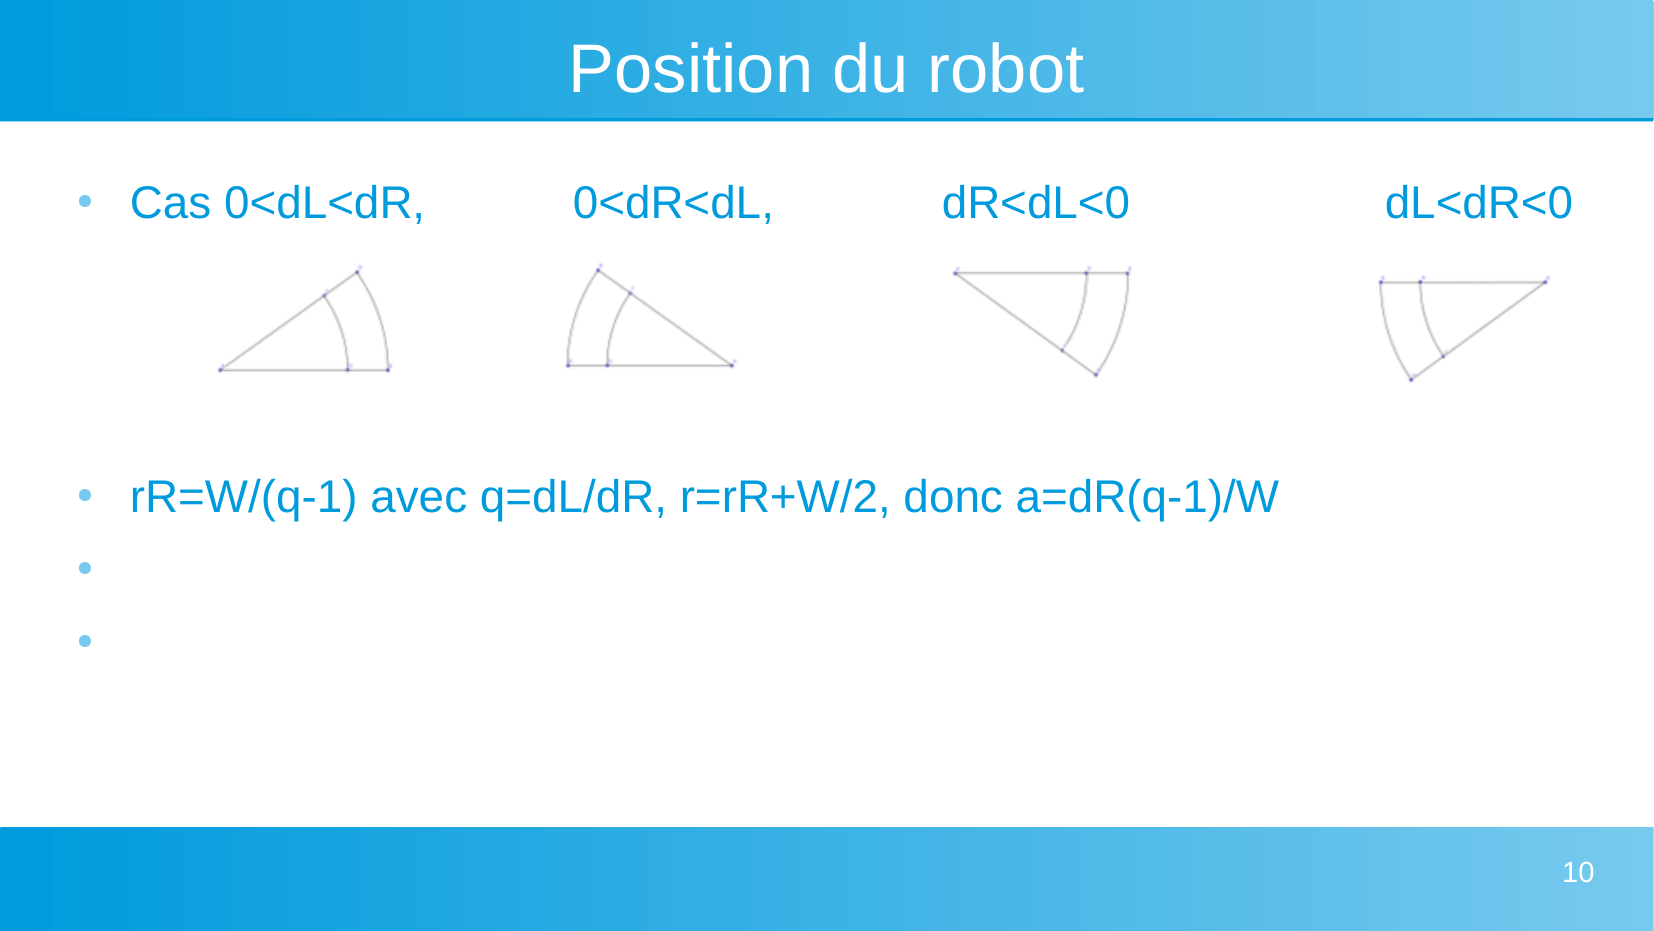

# Position du robot
Cas 0<dL<dR, 	 	0<dR<dL, 			dR<dL<0 				dL<dR<0
rR=W/(q-1) avec q=dL/dR, r=rR+W/2, donc a=dR(q-1)/W
10